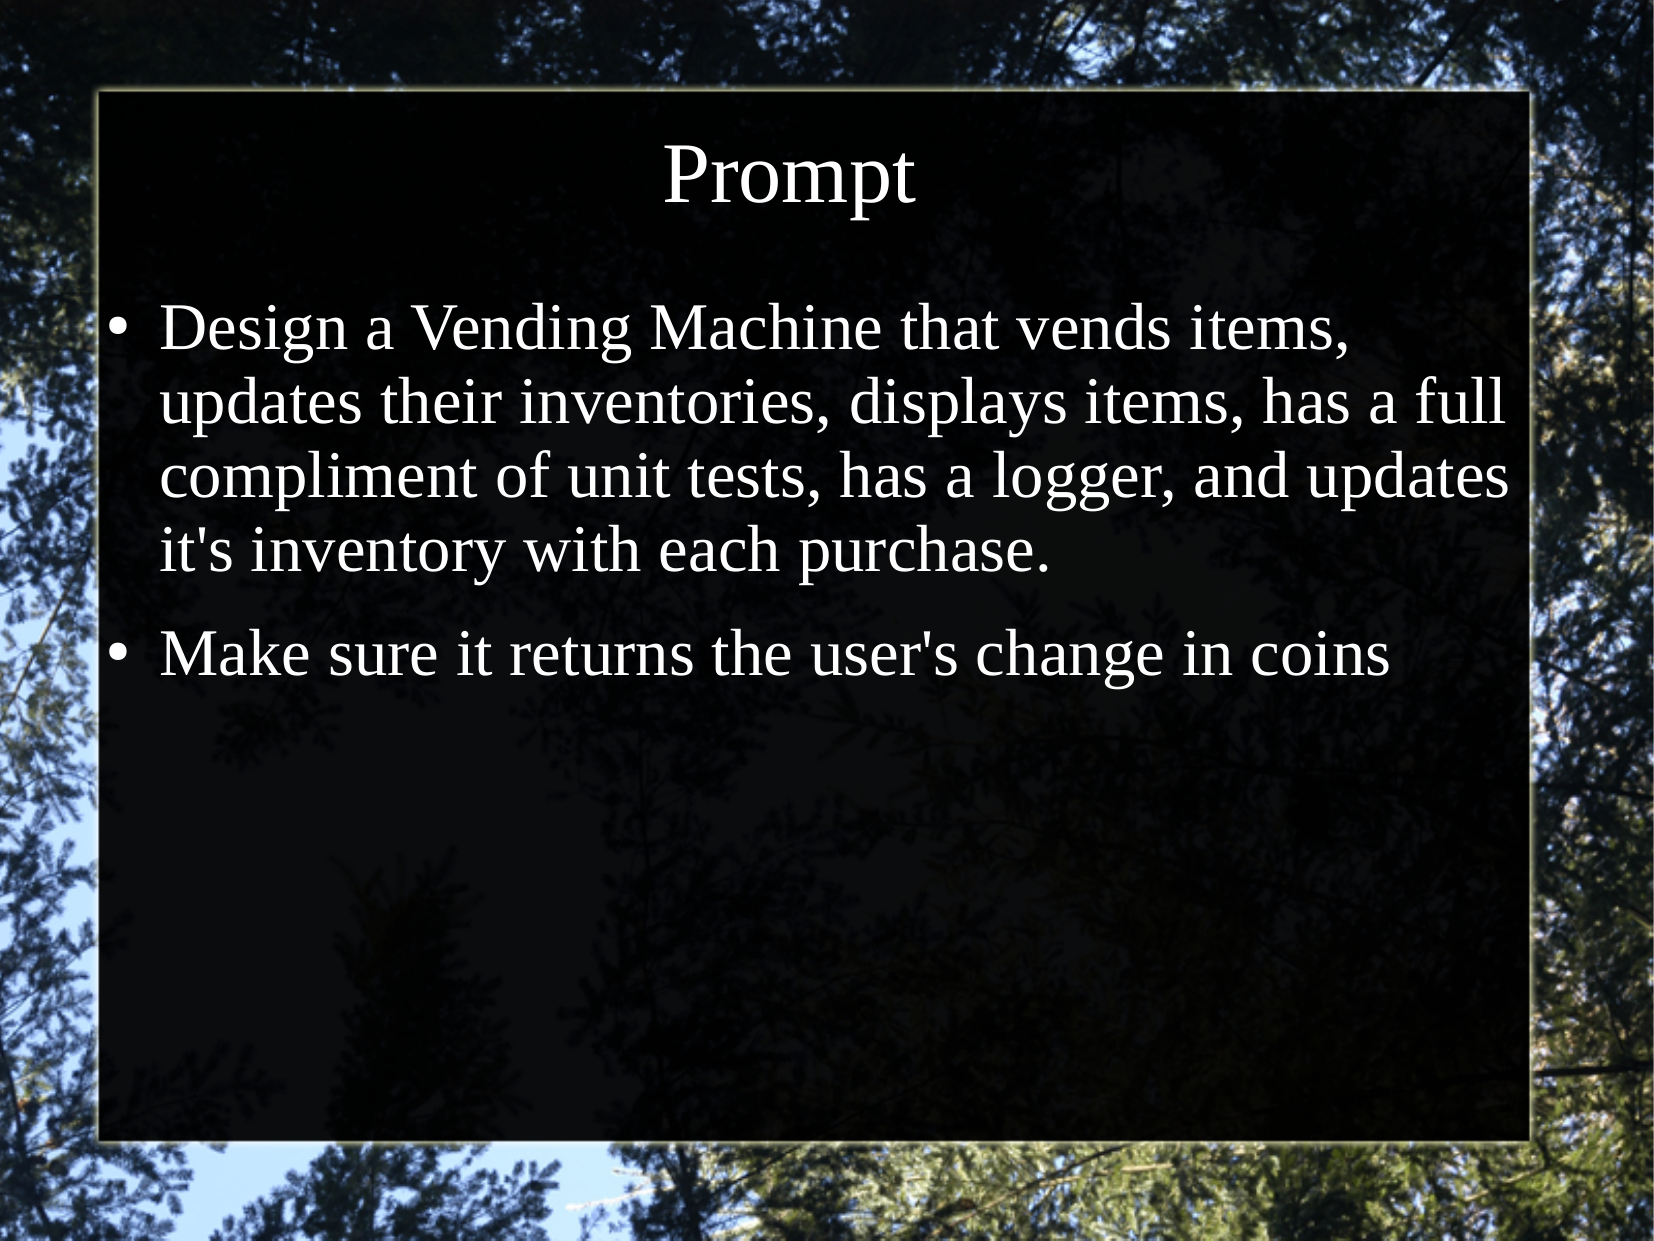

# Prompt
Design a Vending Machine that vends items, updates their inventories, displays items, has a full compliment of unit tests, has a logger, and updates it's inventory with each purchase.
Make sure it returns the user's change in coins